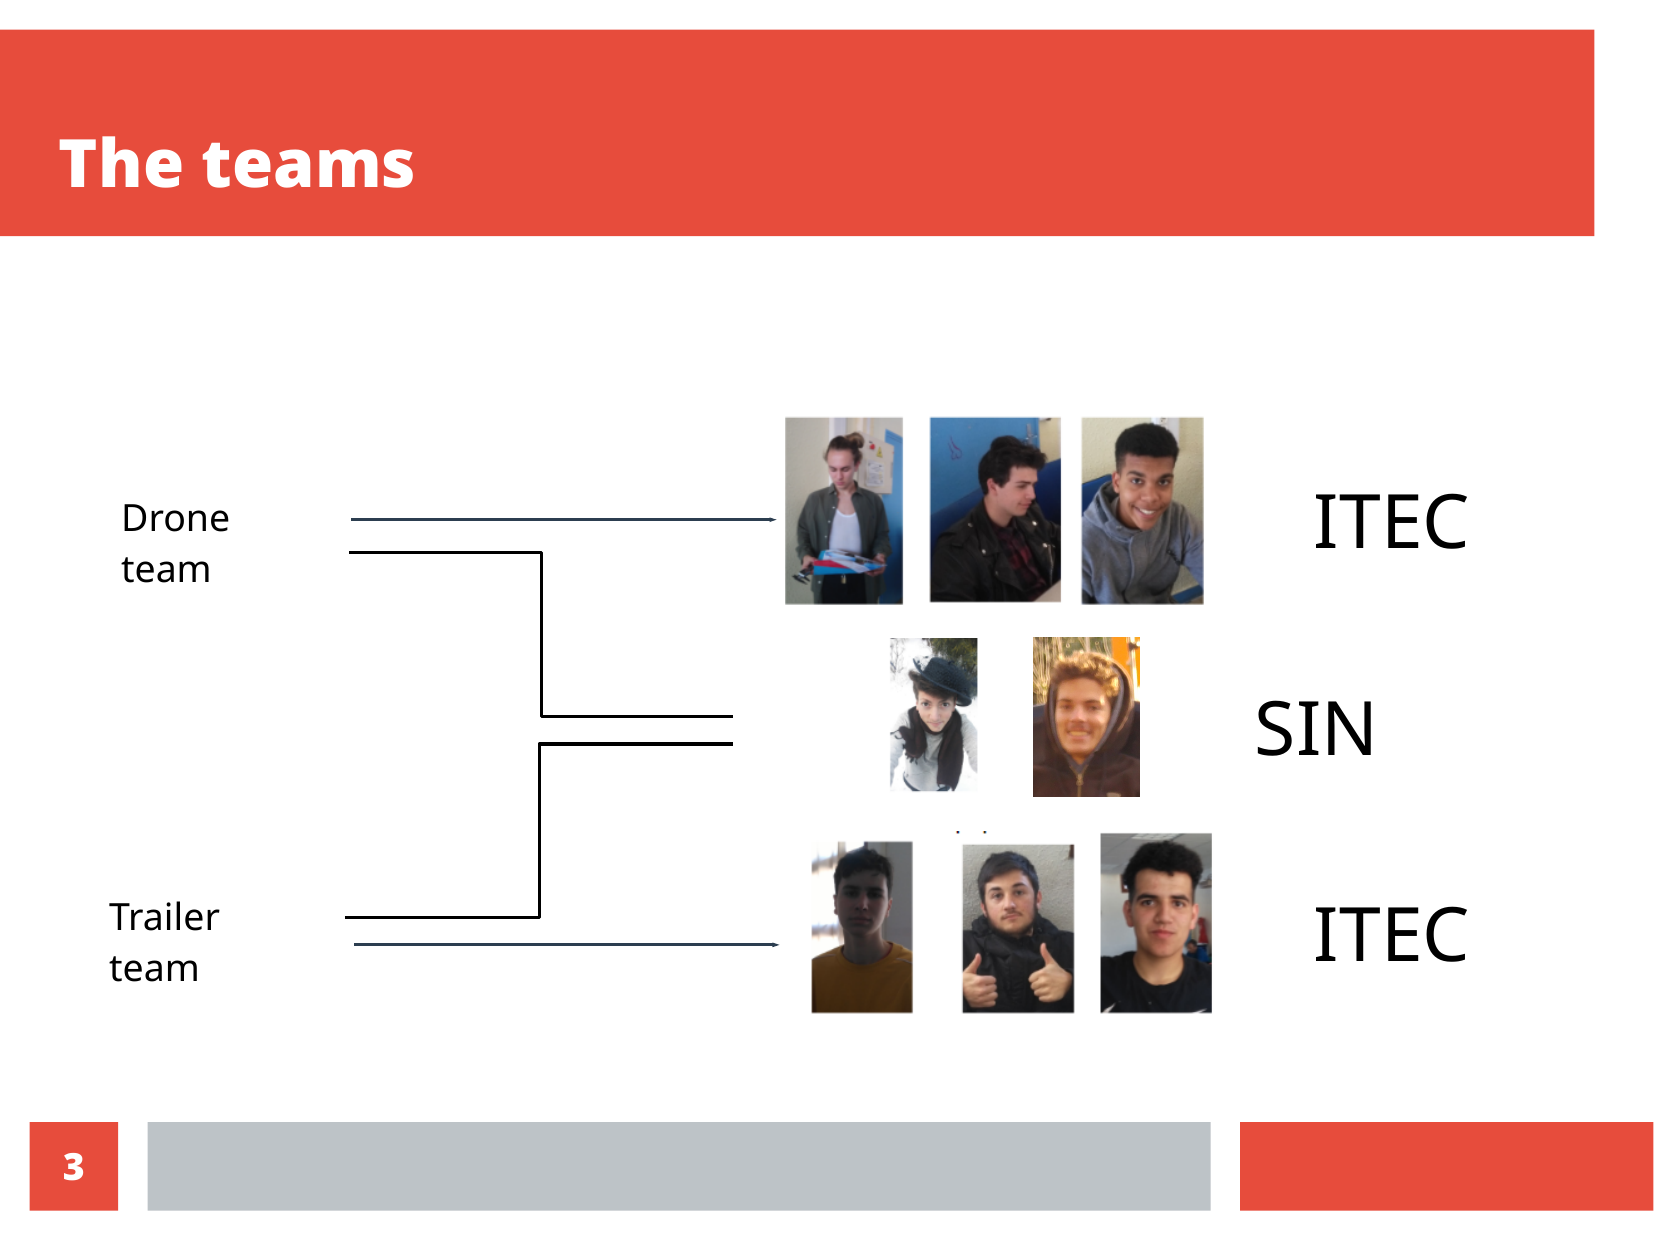

# The teams
ITEC
Drone team
SIN
ITEC
Trailer
team
3